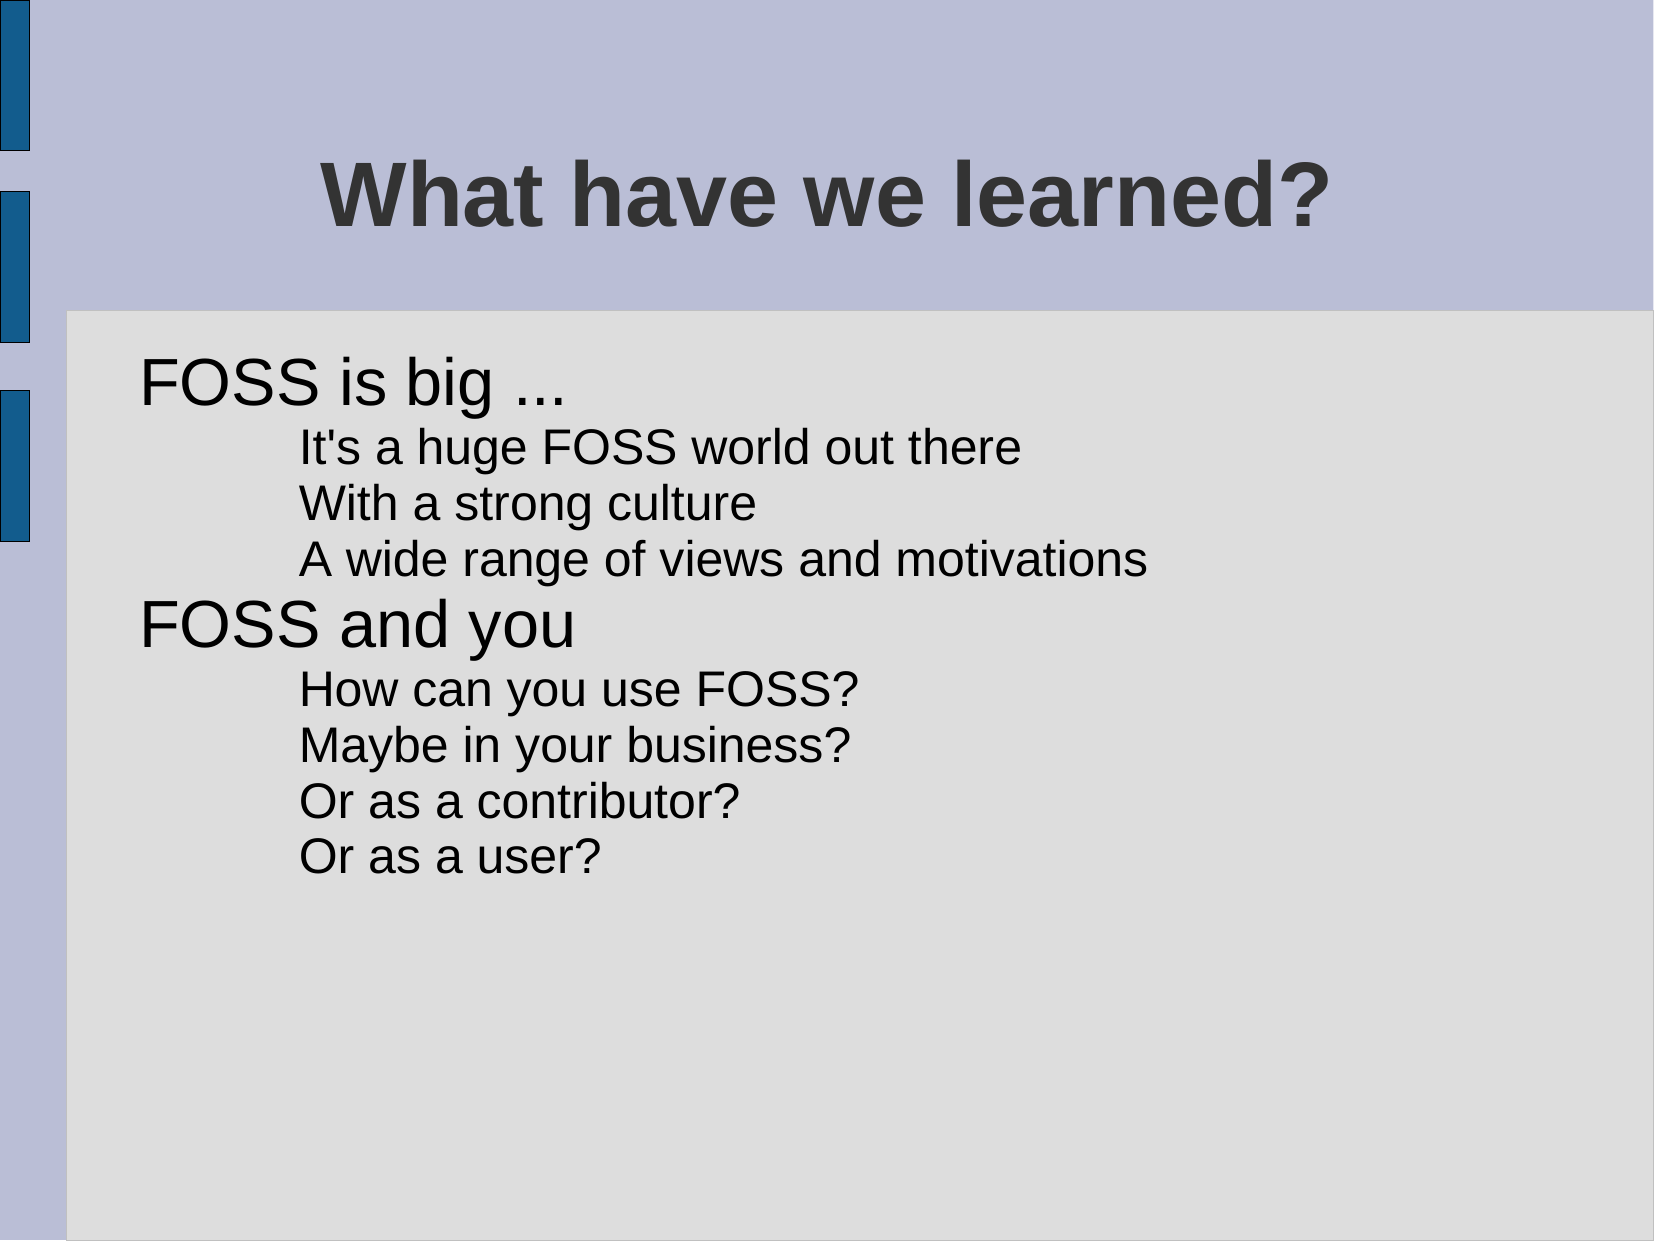

# What have we learned?
FOSS is big ...
It's a huge FOSS world out there
With a strong culture
A wide range of views and motivations
FOSS and you
How can you use FOSS?
Maybe in your business?
Or as a contributor?
Or as a user?